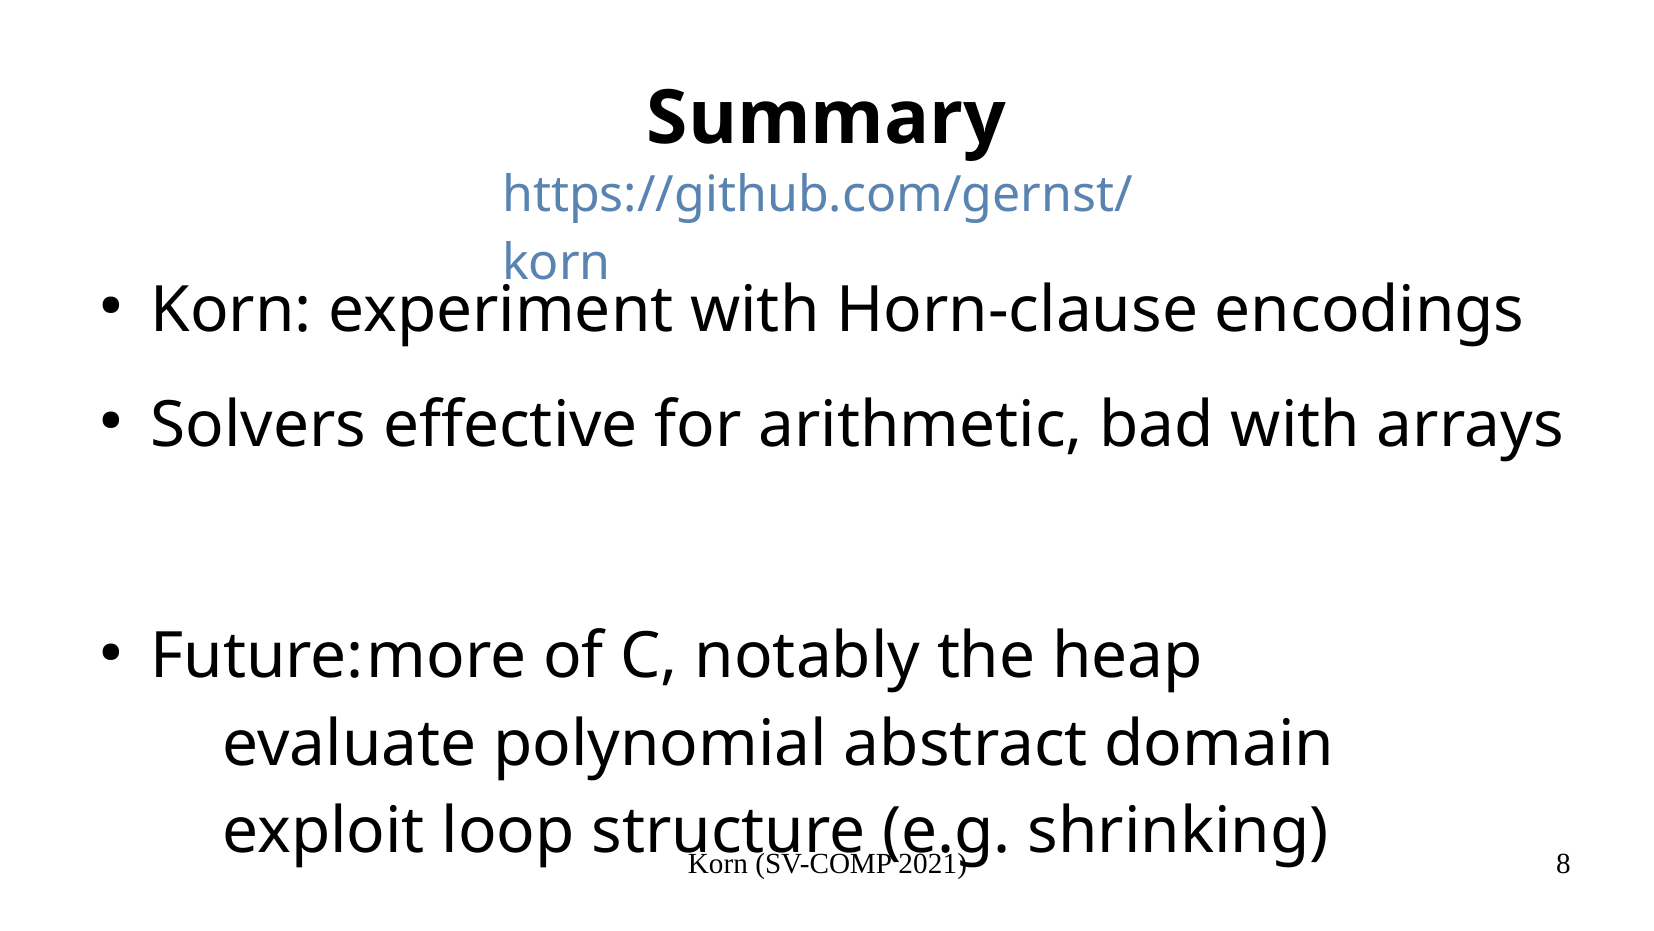

# Summary
https://github.com/gernst/korn
Korn: experiment with Horn-clause encodings
Solvers effective for arithmetic, bad with arrays
Future:		more of C, notably the heap
				evaluate polynomial abstract domain
				exploit loop structure (e.g. shrinking)
Korn (SV-COMP 2021)
8